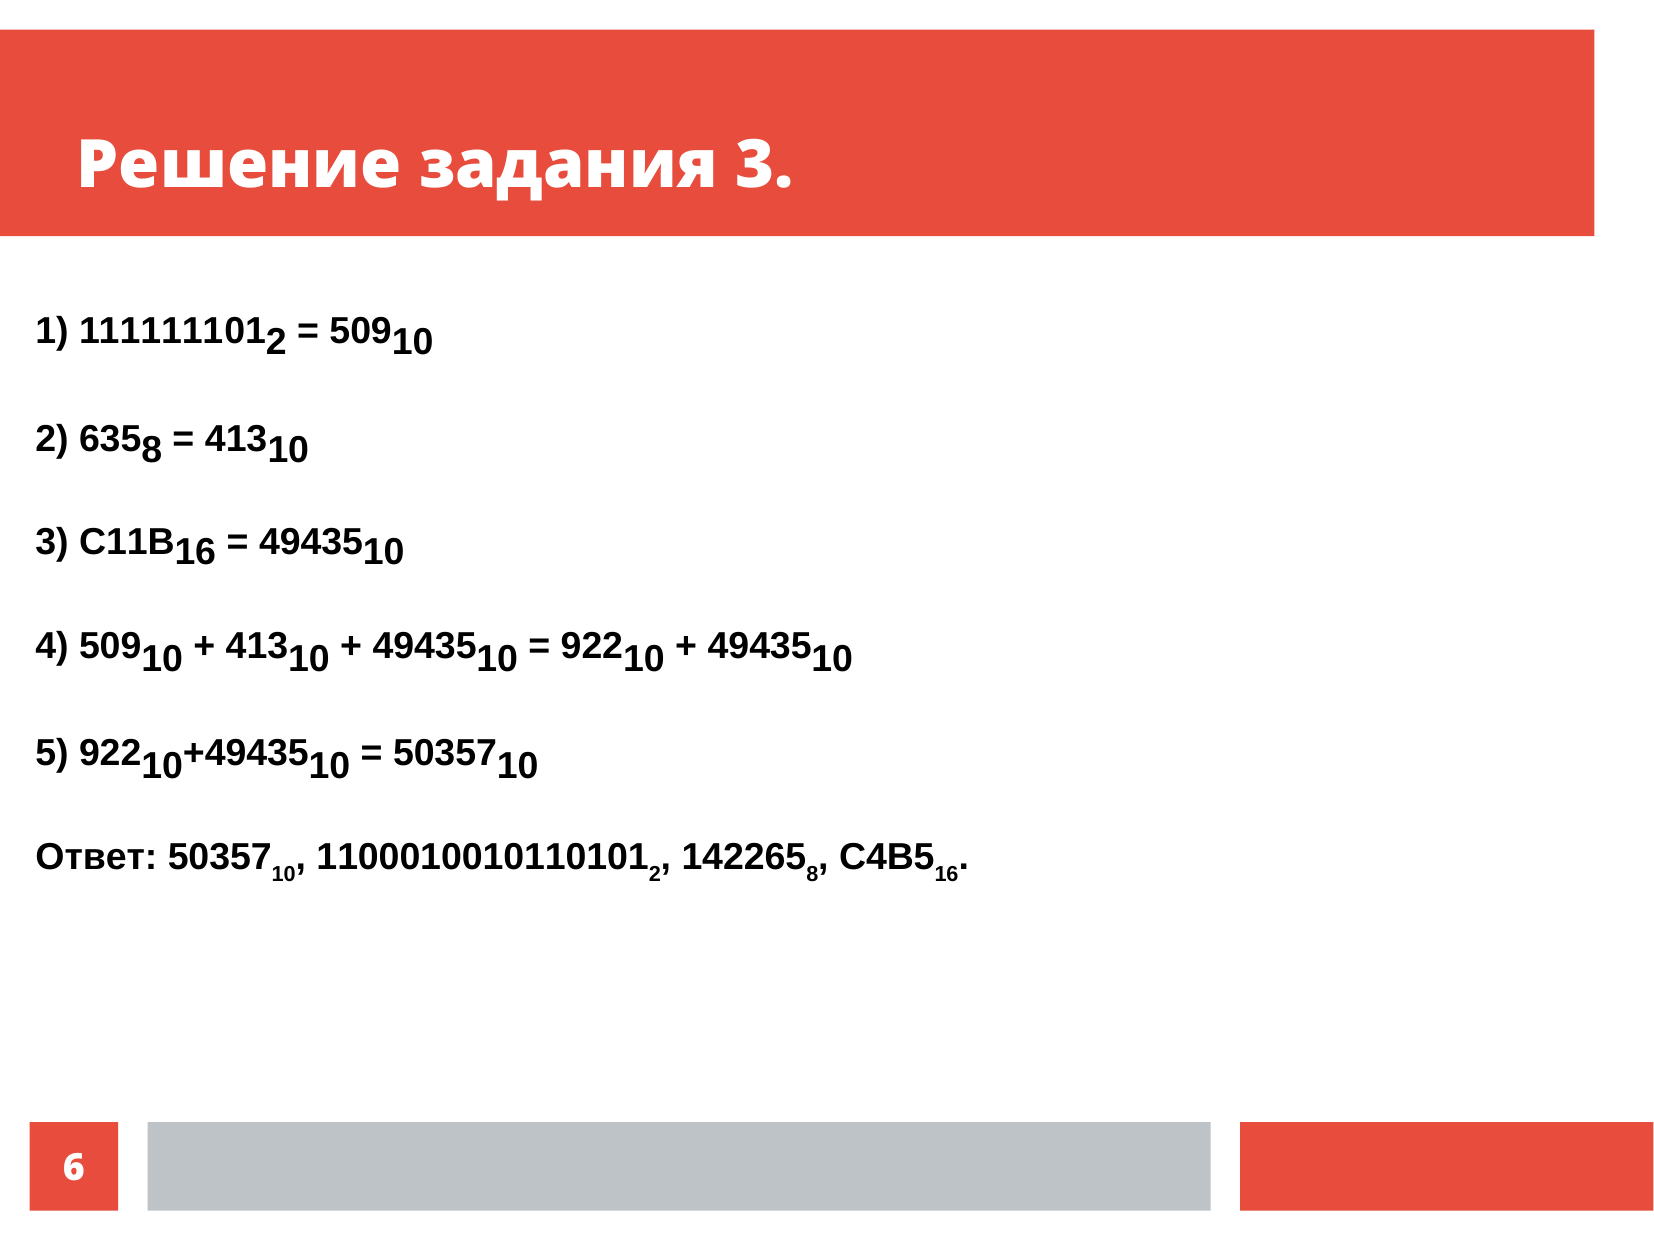

# Решение задания 3.
1) 1111111012 = 50910
2) 6358 = 41310
3) C11B16 = 4943510
4) 50910 + 41310 + 4943510 = 92210 + 4943510
5) 92210+4943510 = 5035710
Ответ: 5035710, 11000100101101012, 1422658, C4B516.
6